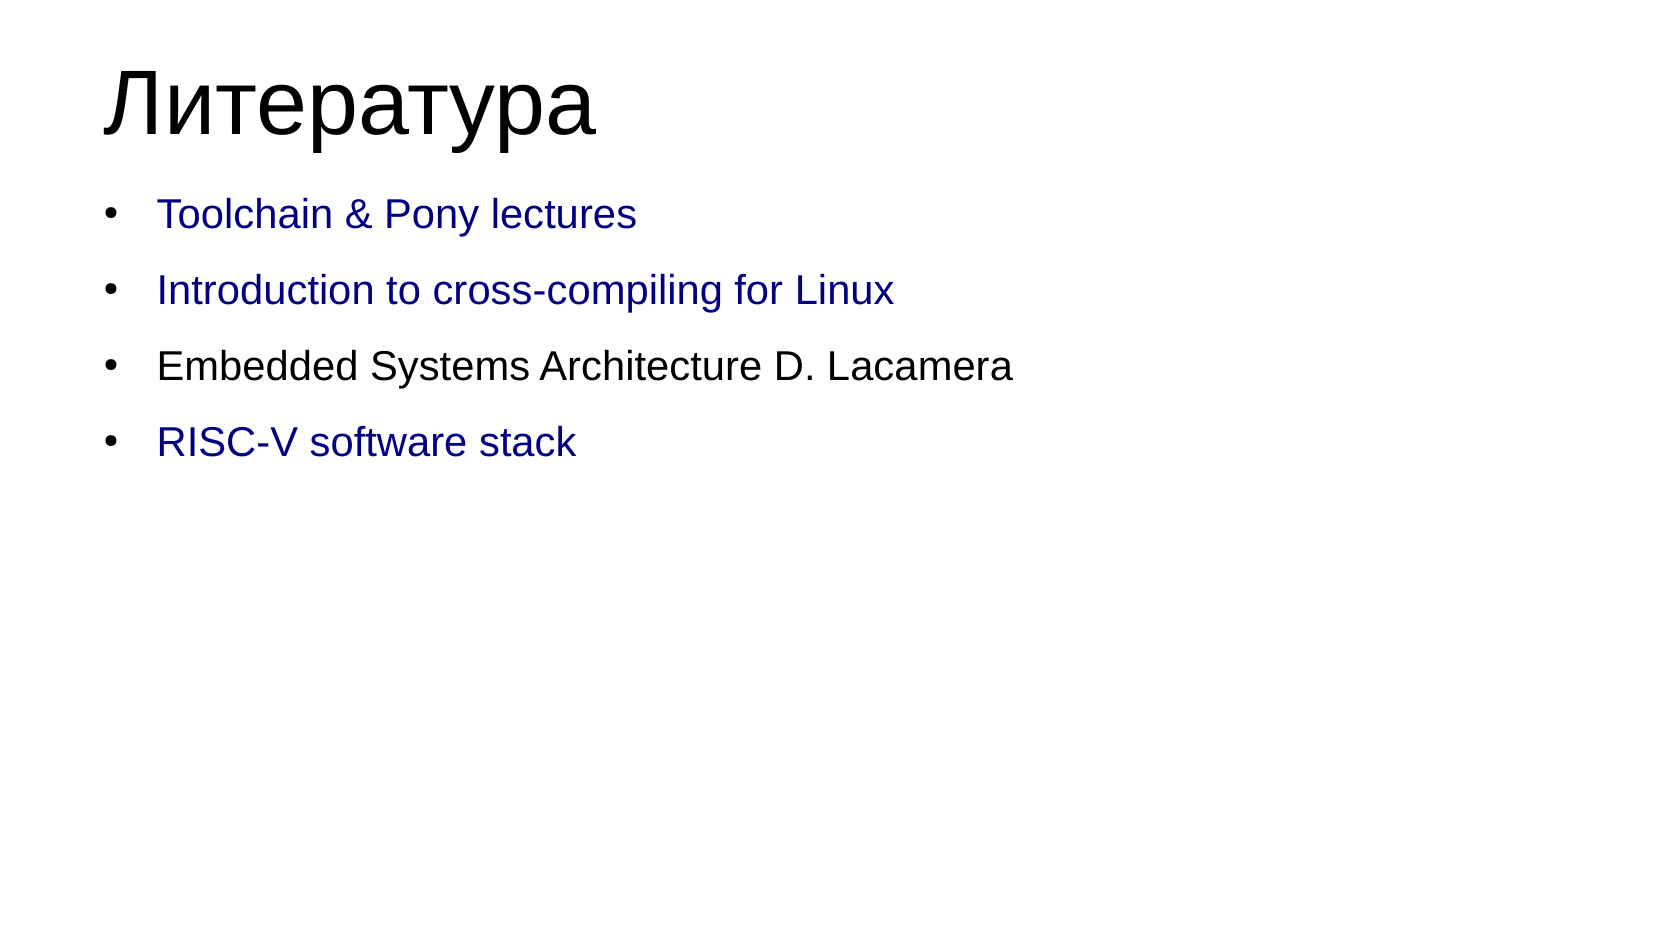

Литература
# Toolchain & Pony lectures
Introduction to cross-compiling for Linux
Embedded Systems Architecture D. Lacamera
RISC-V software stack